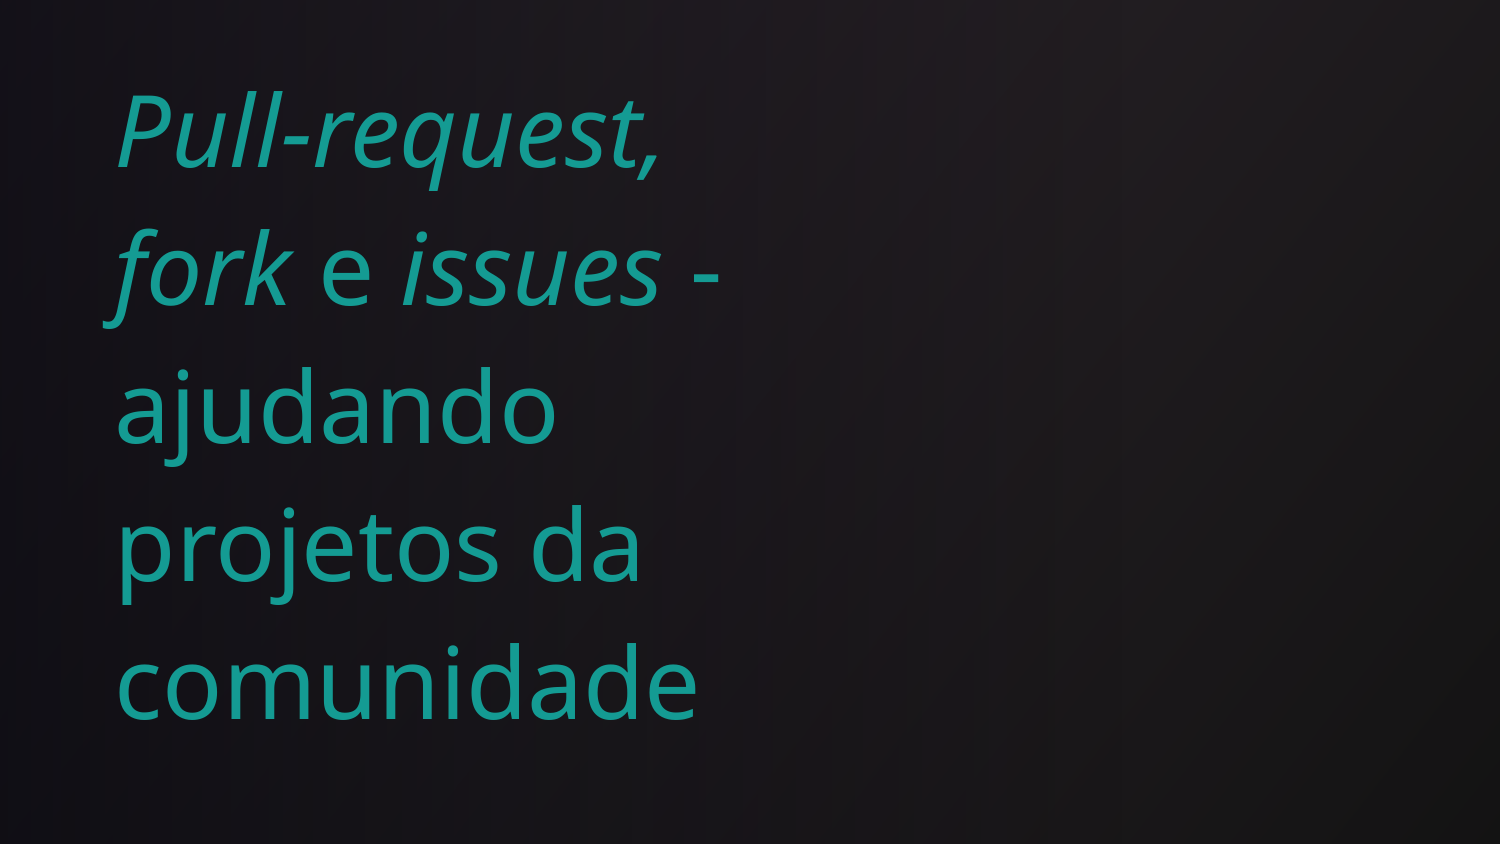

# Pull-request, fork e issues - ajudando projetos da comunidade